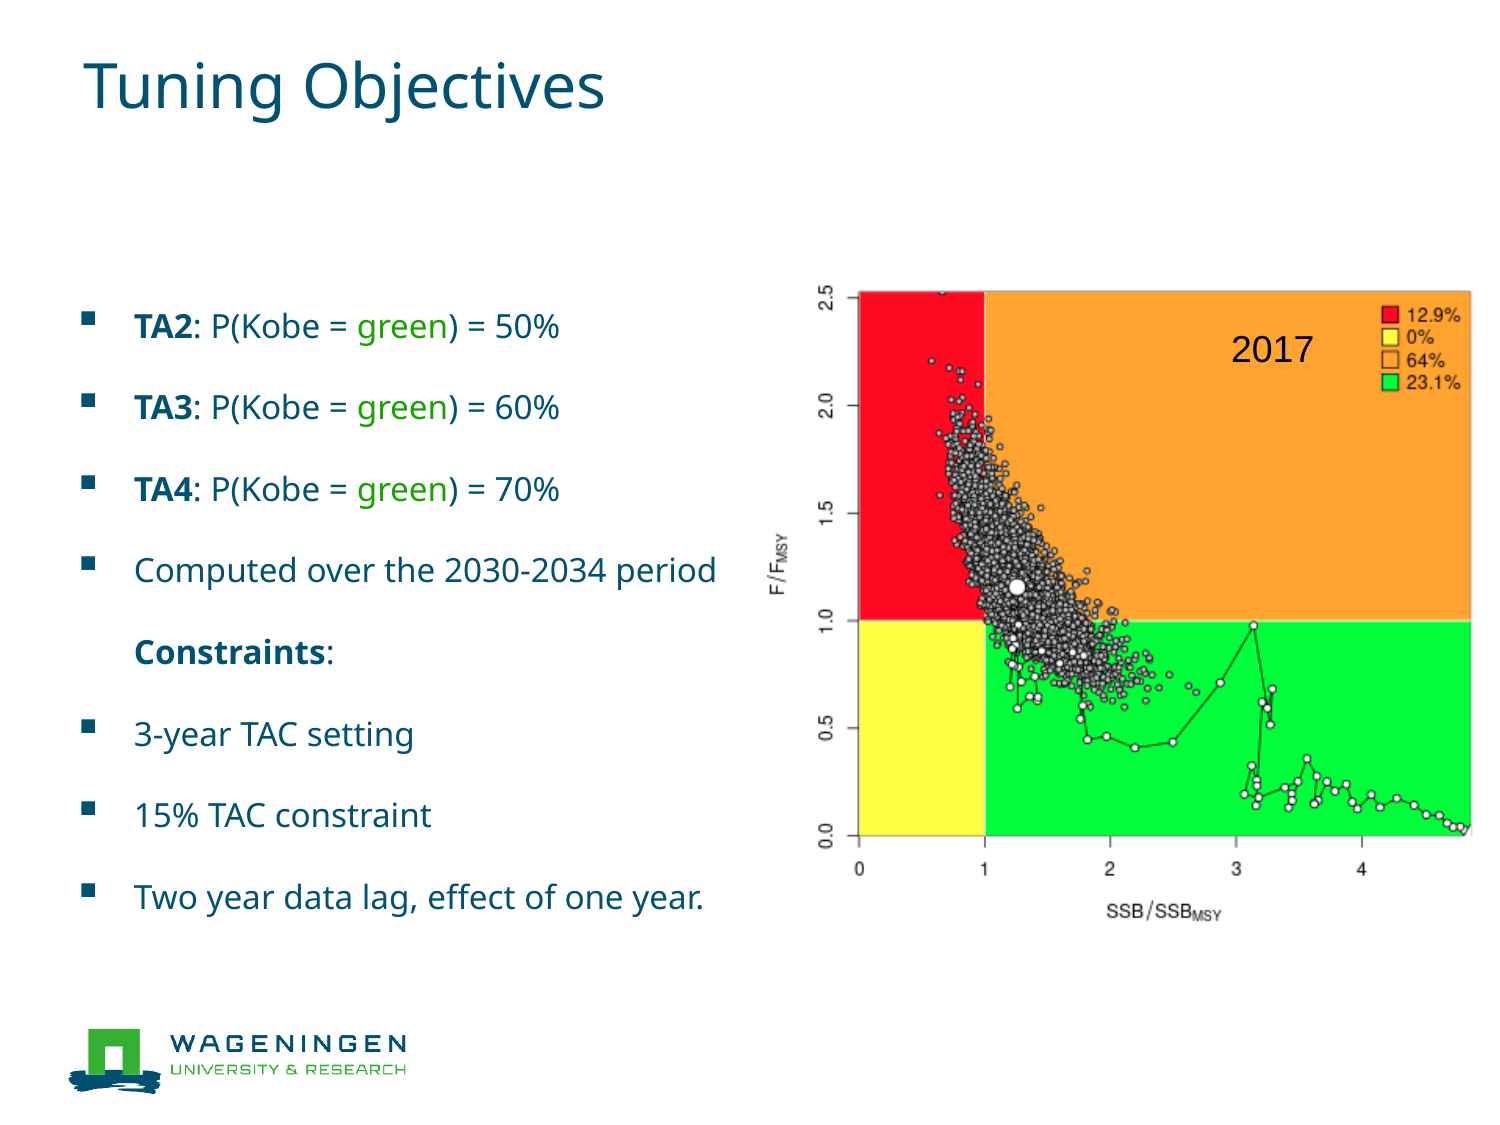

# Tuning Objectives
TA2: P(Kobe = green) = 50%
TA3: P(Kobe = green) = 60%
TA4: P(Kobe = green) = 70%
Computed over the 2030-2034 period
Constraints:
3-year TAC setting
15% TAC constraint
Two year data lag, effect of one year.
2017